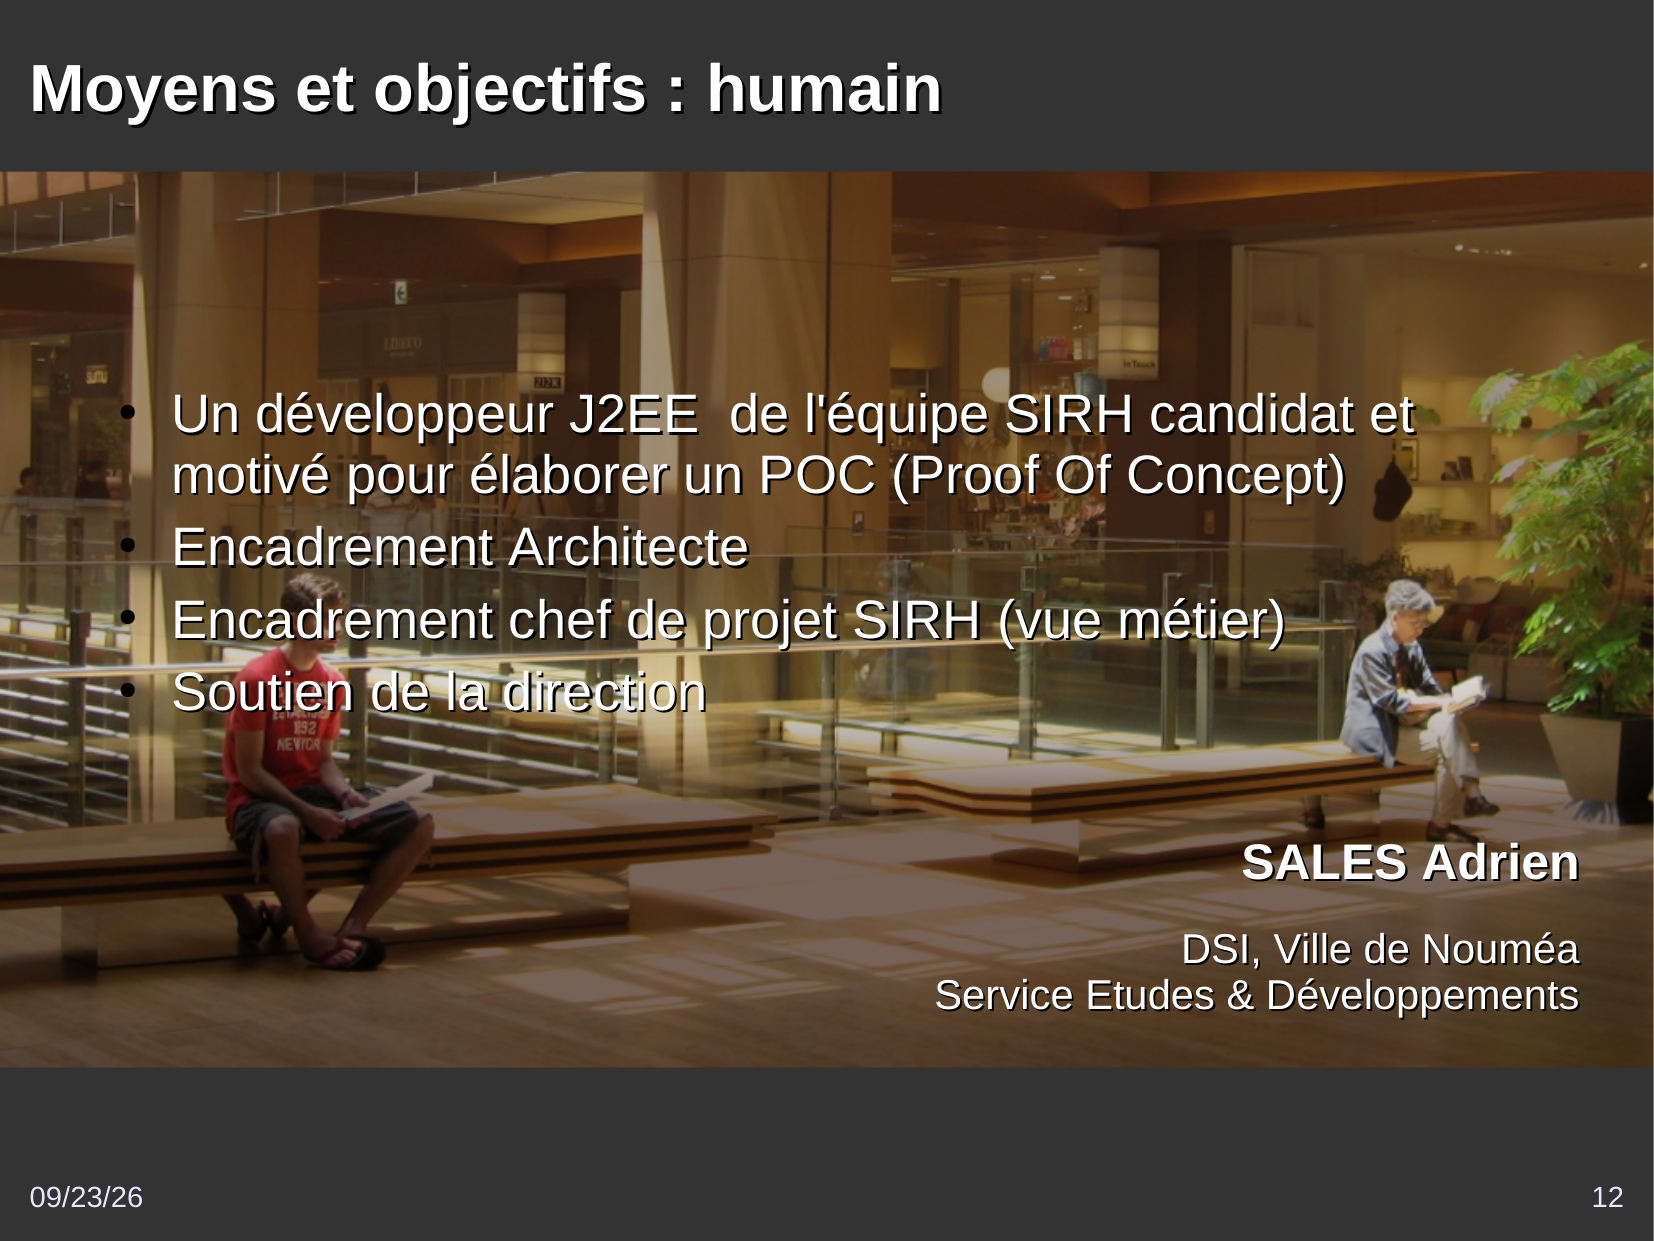

# Moyens et objectifs : humain
Un développeur J2EE de l'équipe SIRH candidat et motivé pour élaborer un POC (Proof Of Concept)
Encadrement Architecte
Encadrement chef de projet SIRH (vue métier)
Soutien de la direction
12